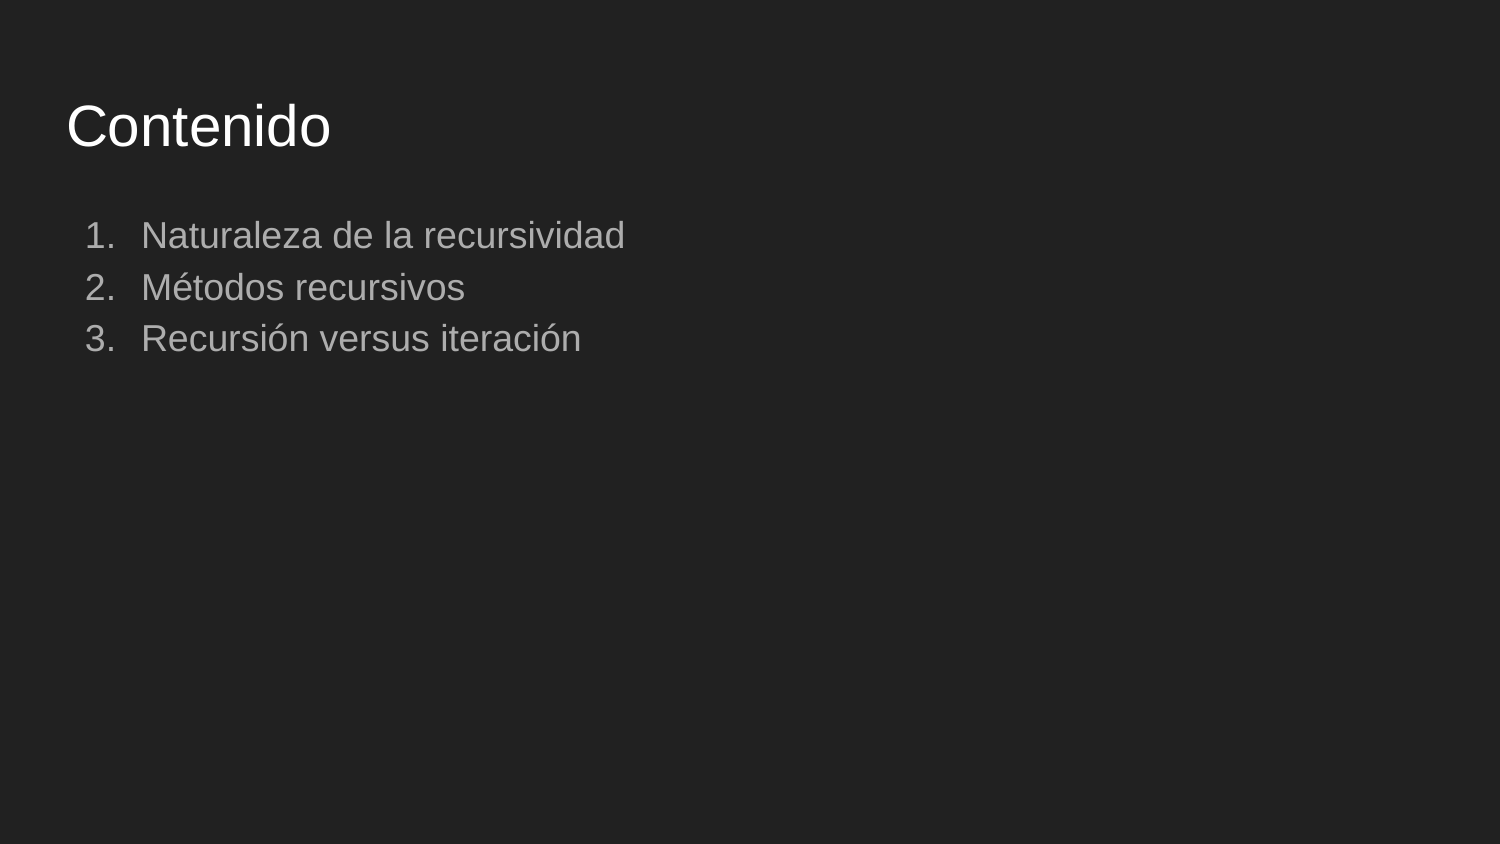

# Contenido
Naturaleza de la recursividad
Métodos recursivos
Recursión versus iteración